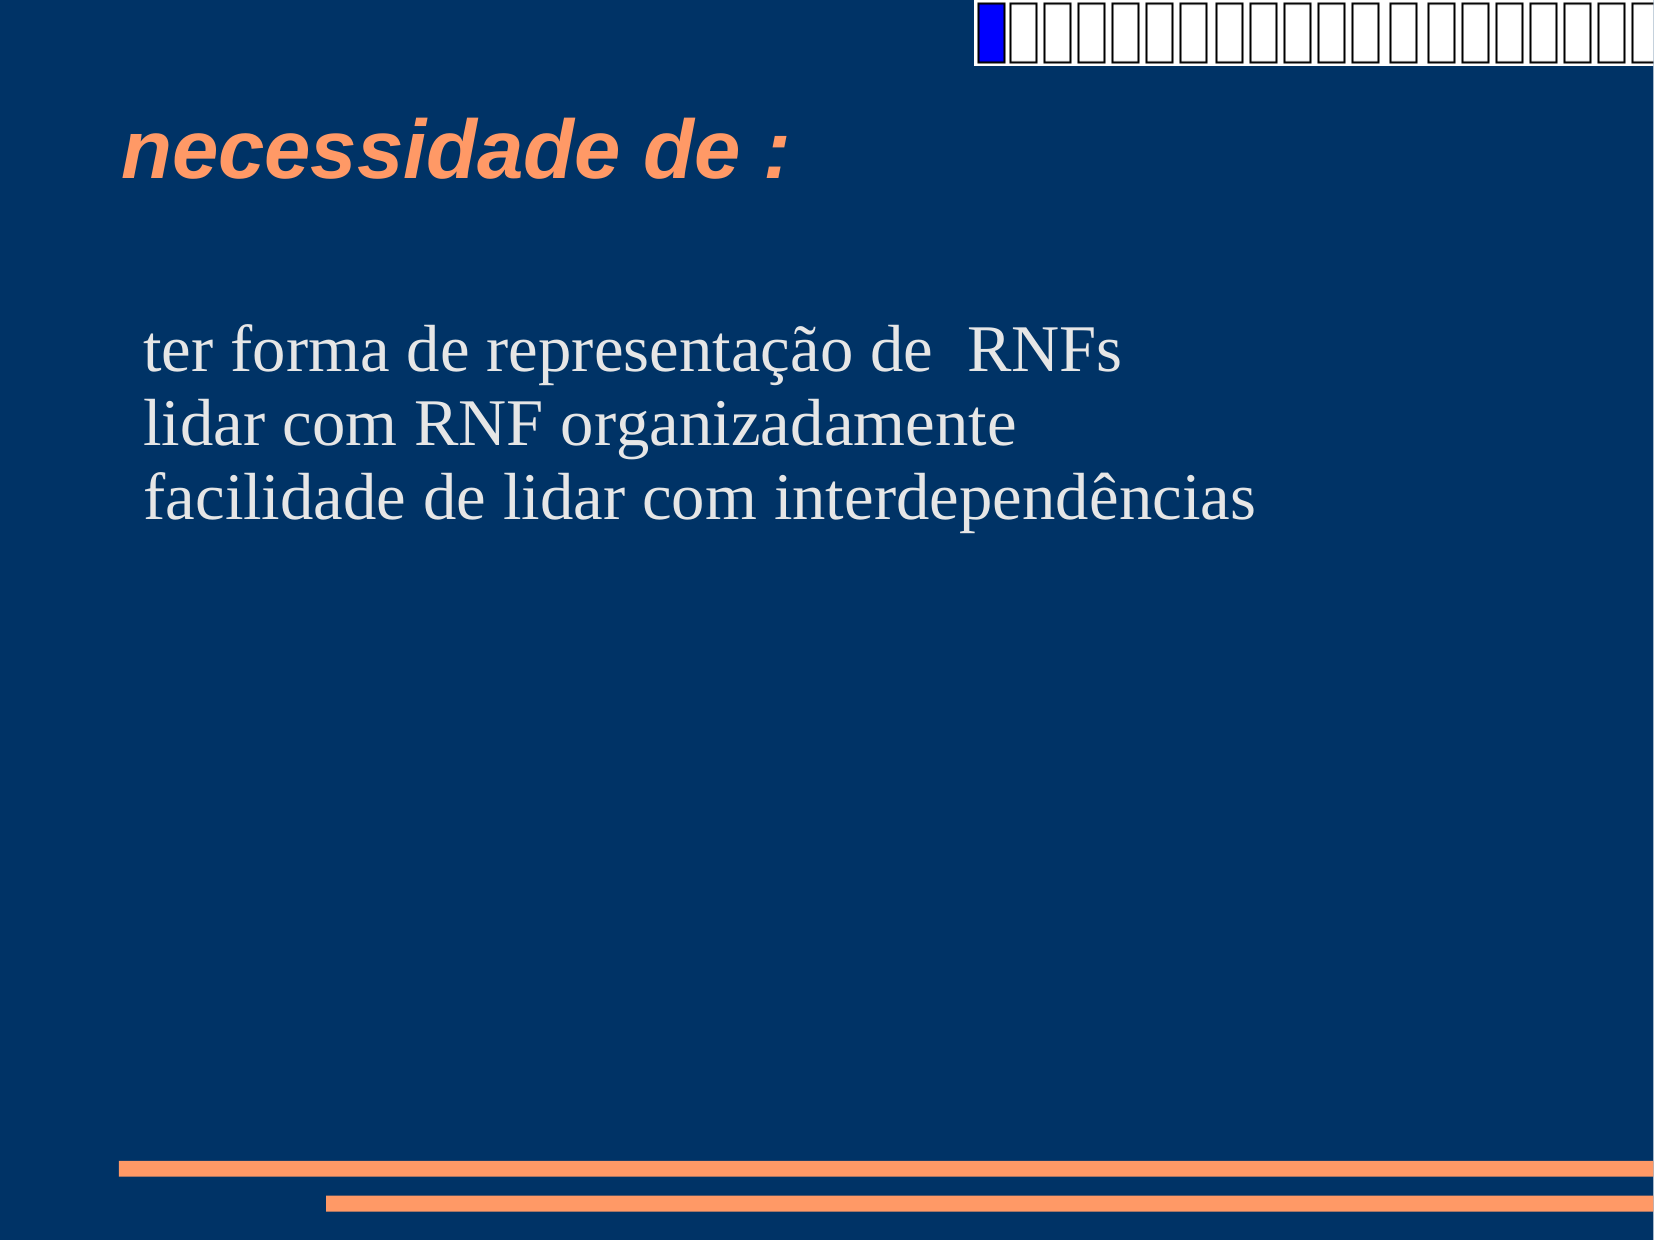

# necessidade de :
ter forma de representação de RNFs
lidar com RNF organizadamente
facilidade de lidar com interdependências